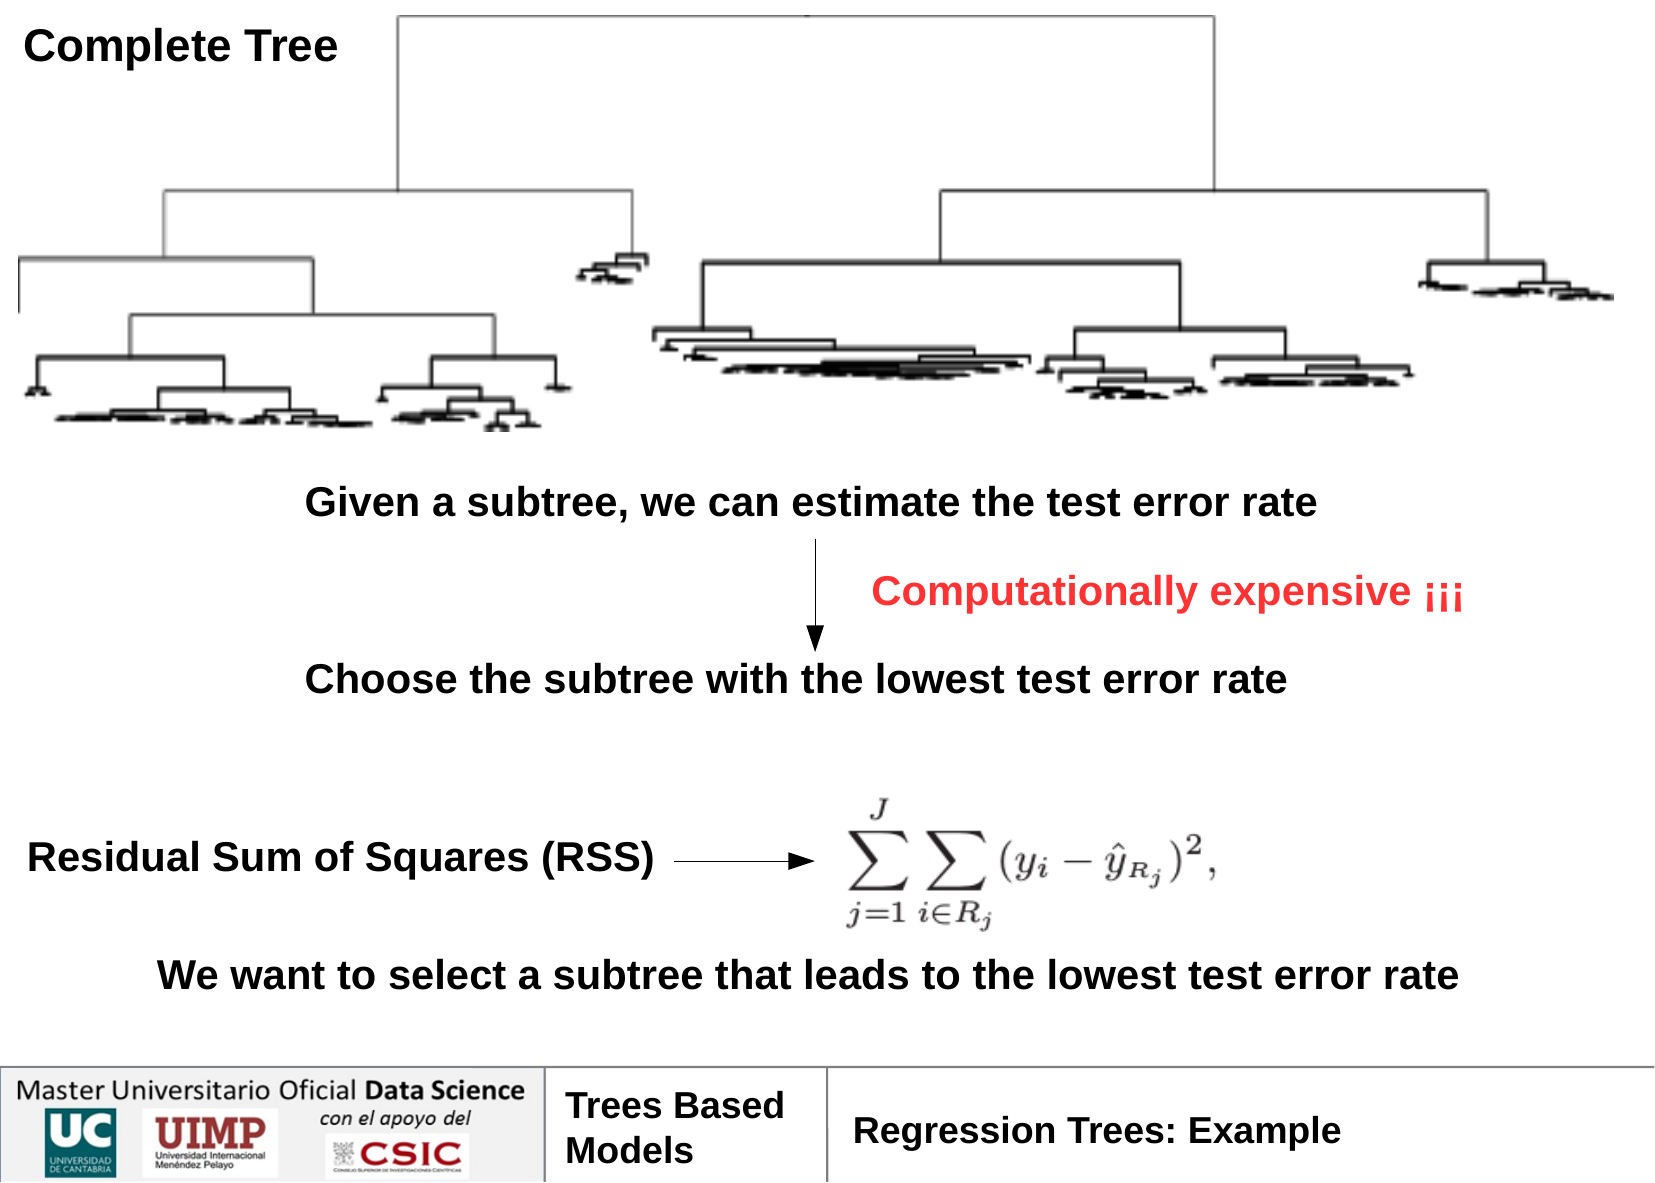

Complete Tree
Given a subtree, we can estimate the test error rate
Computationally expensive ¡¡¡
Choose the subtree with the lowest test error rate
Residual Sum of Squares (RSS)
We want to select a subtree that leads to the lowest test error rate
Regression Trees: Example